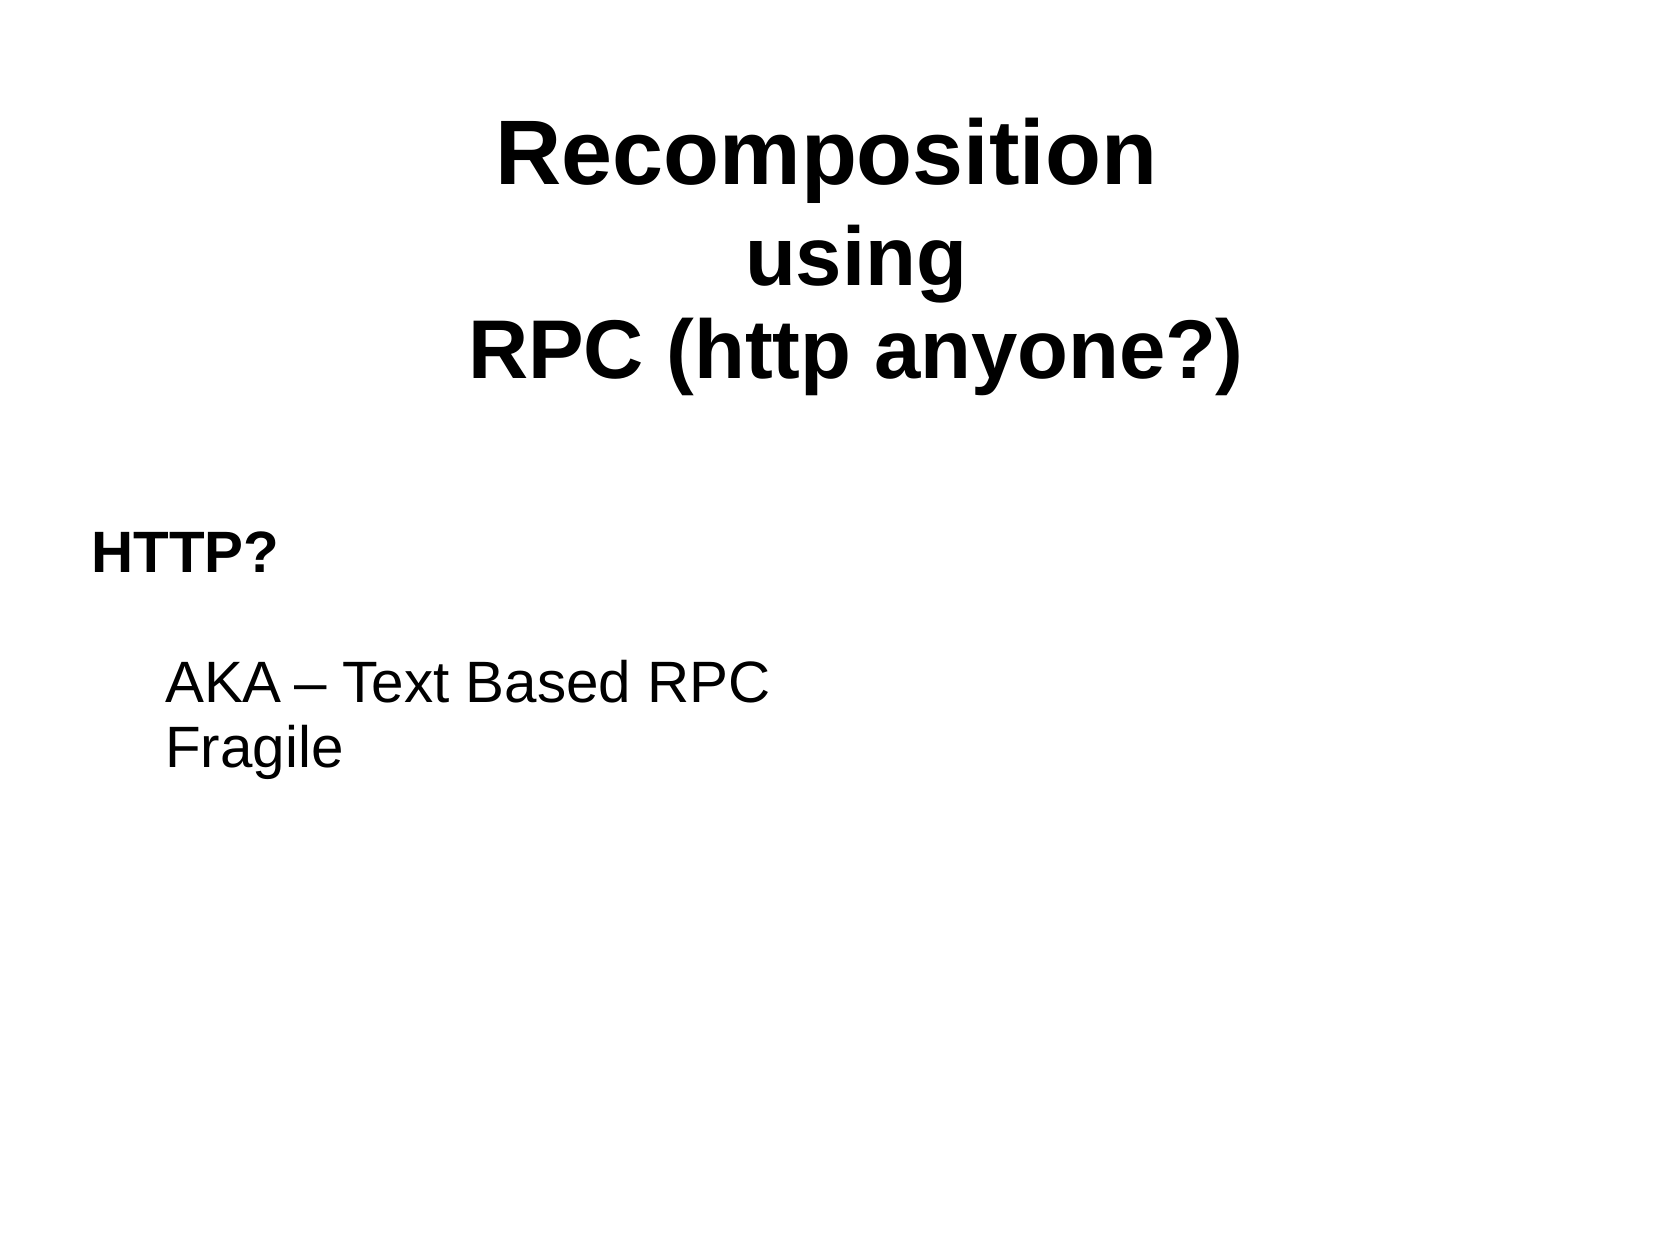

# Recomposition
using
RPC (http anyone?)
HTTP?
	AKA – Text Based RPC
	Fragile